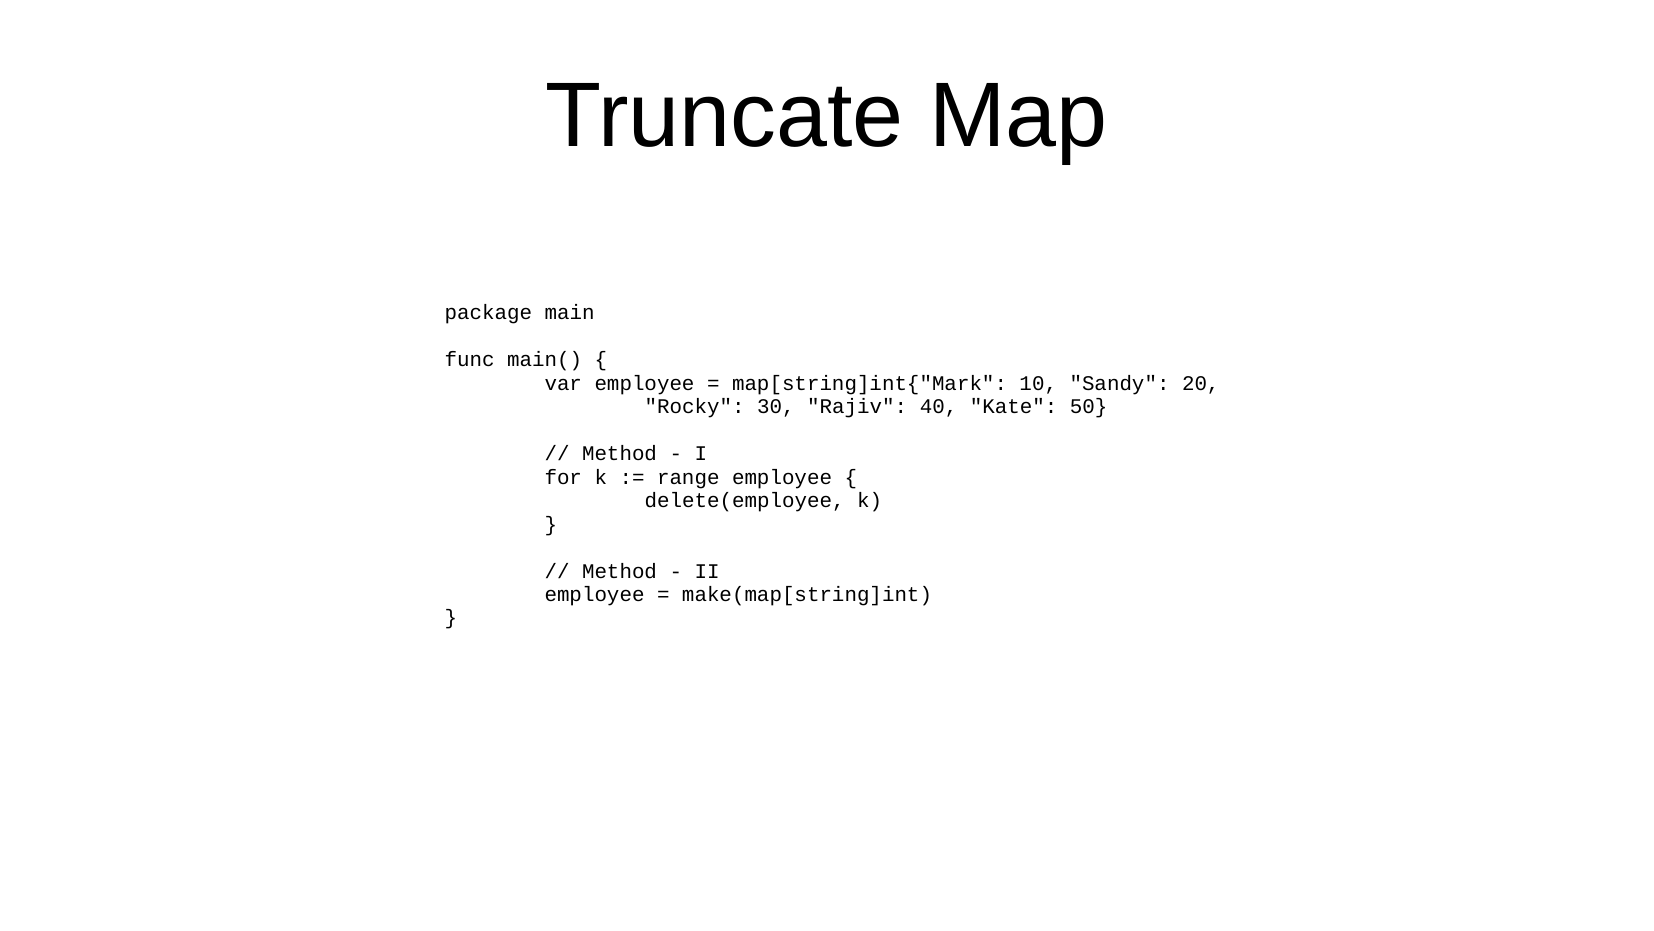

# Truncate Map
package main
func main() {
 var employee = map[string]int{"Mark": 10, "Sandy": 20,
 "Rocky": 30, "Rajiv": 40, "Kate": 50}
 // Method - I
 for k := range employee {
 delete(employee, k)
 }
 // Method - II
 employee = make(map[string]int)
}